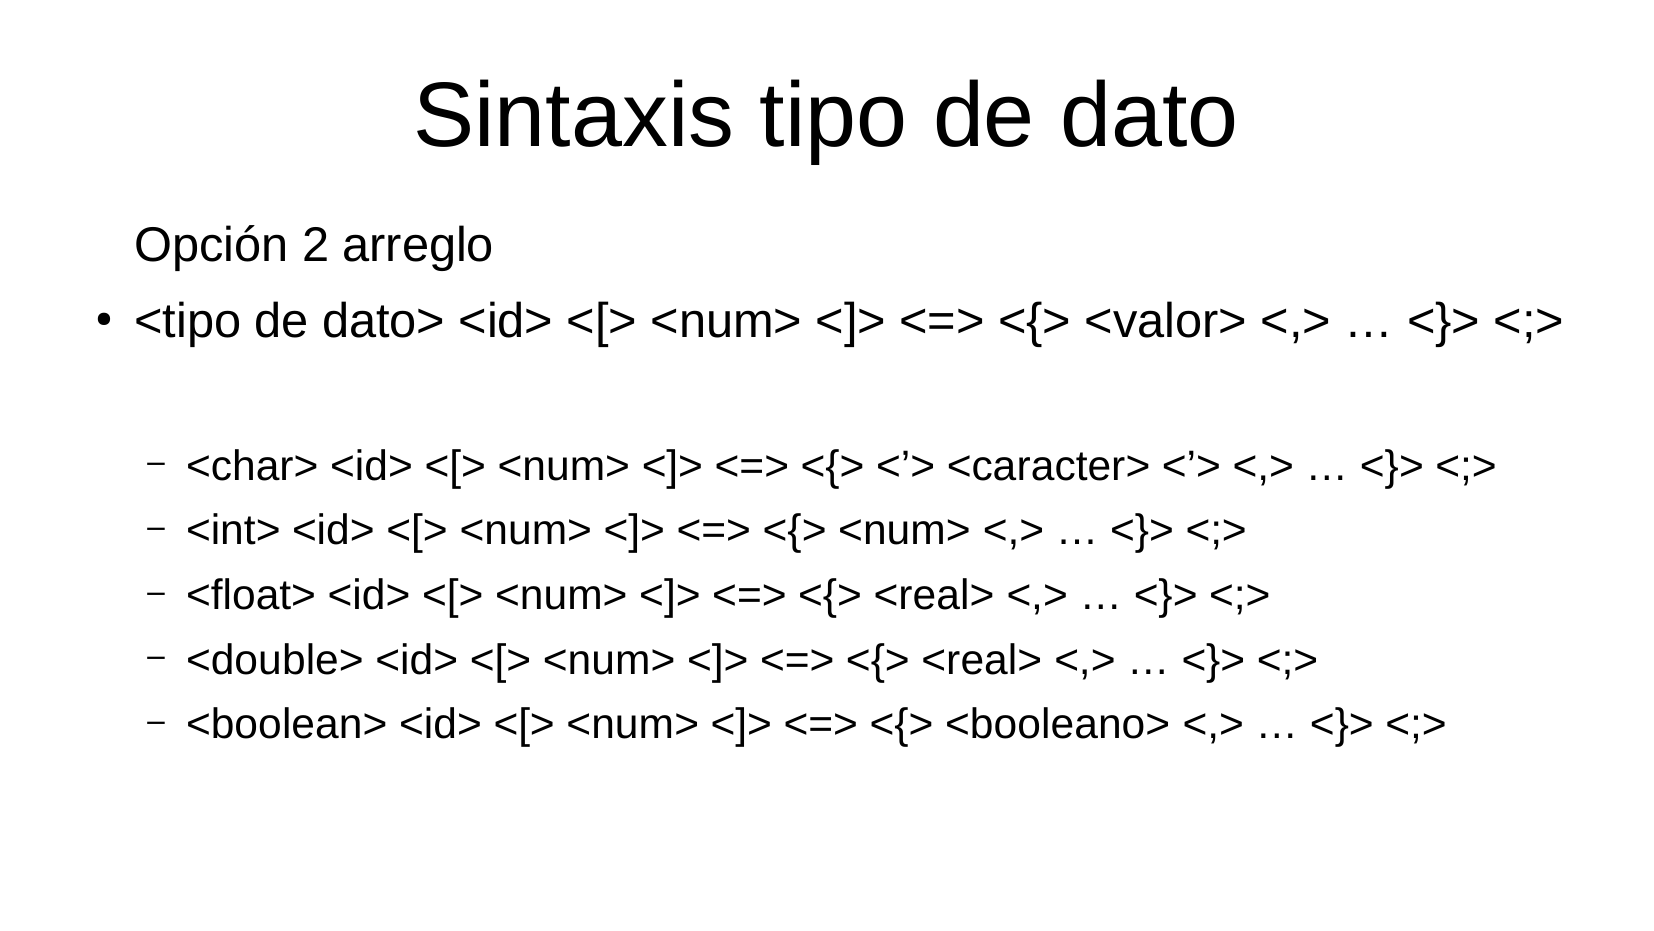

# Sintaxis tipo de dato
Opción 2 arreglo
<tipo de dato> <id> <[> <num> <]> <=> <{> <valor> <,> … <}> <;>
<char> <id> <[> <num> <]> <=> <{> <’> <caracter> <’> <,> … <}> <;>
<int> <id> <[> <num> <]> <=> <{> <num> <,> … <}> <;>
<float> <id> <[> <num> <]> <=> <{> <real> <,> … <}> <;>
<double> <id> <[> <num> <]> <=> <{> <real> <,> … <}> <;>
<boolean> <id> <[> <num> <]> <=> <{> <booleano> <,> … <}> <;>